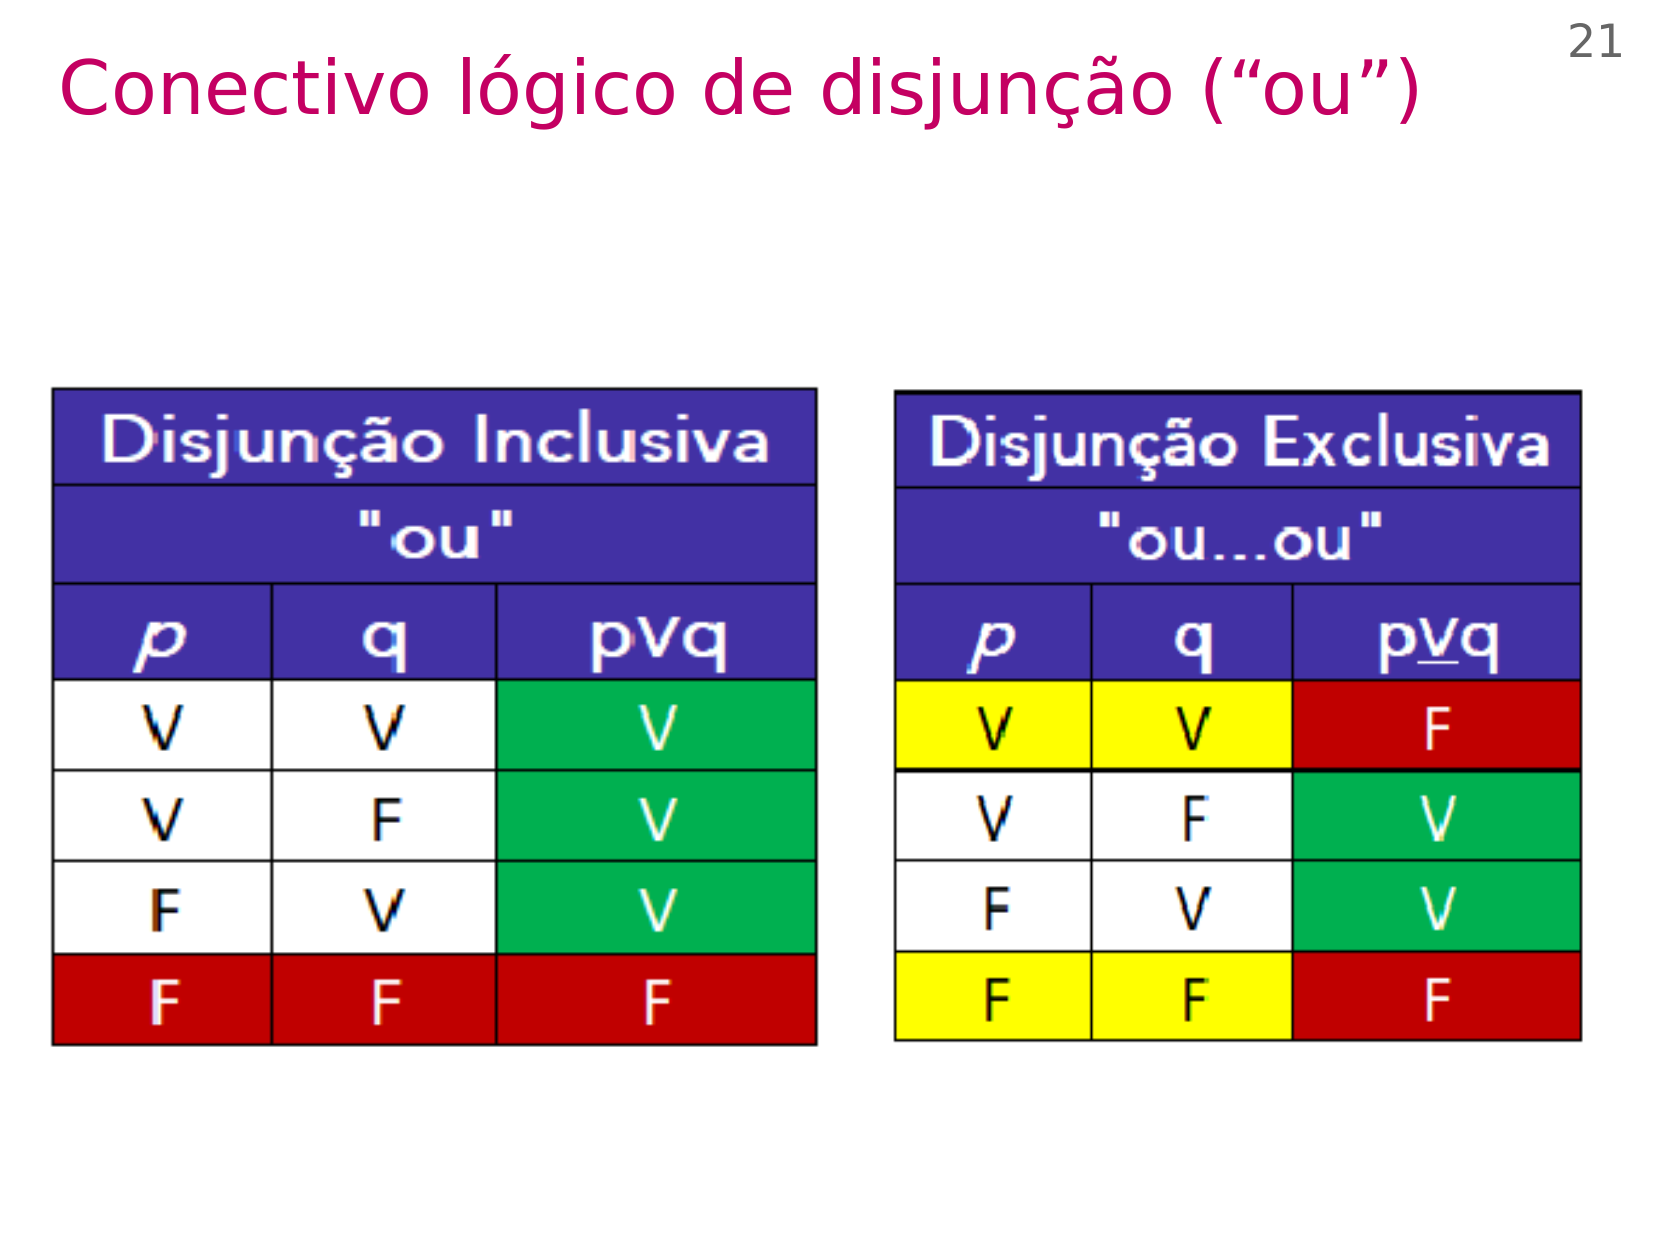

21
# Conectivo lógico de disjunção (“ou”)